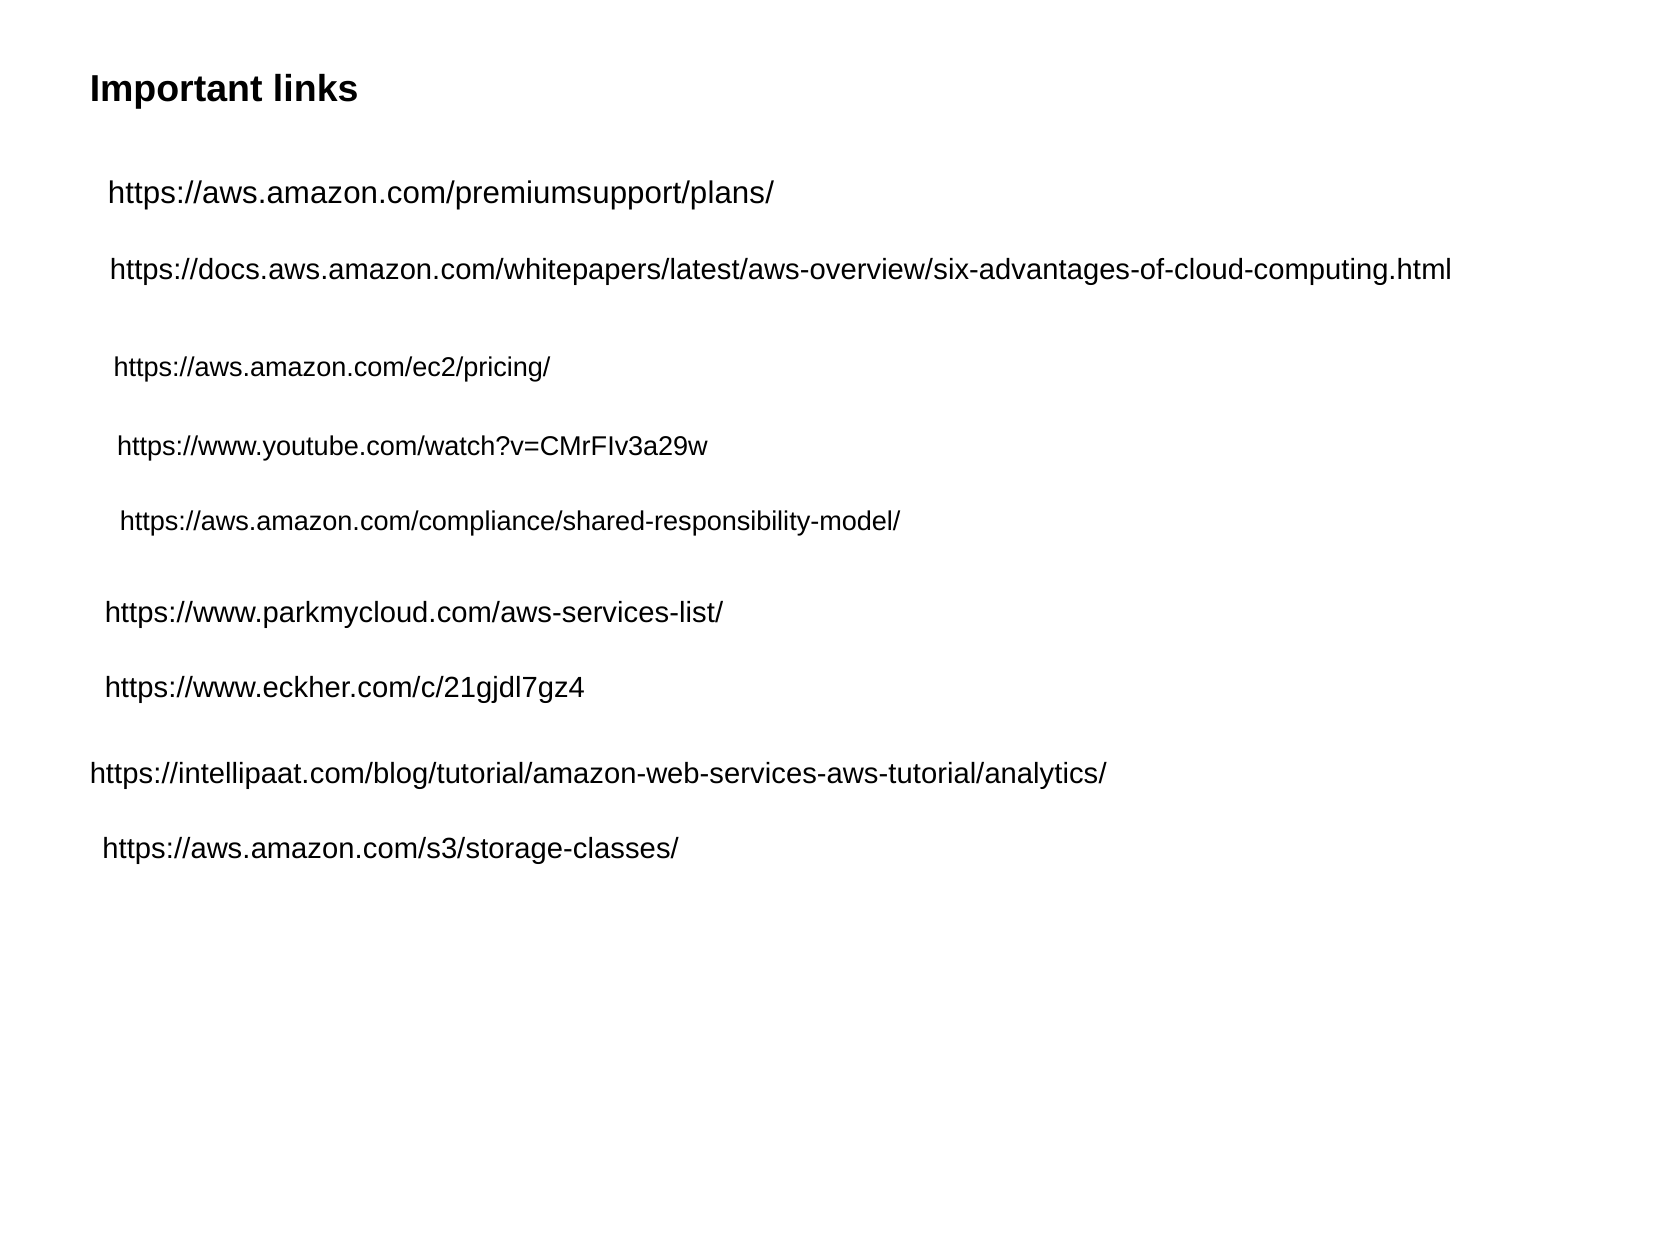

Important links
https://aws.amazon.com/premiumsupport/plans/
https://docs.aws.amazon.com/whitepapers/latest/aws-overview/six-advantages-of-cloud-computing.html
https://aws.amazon.com/ec2/pricing/
https://www.youtube.com/watch?v=CMrFIv3a29w
https://aws.amazon.com/compliance/shared-responsibility-model/
https://www.parkmycloud.com/aws-services-list/
https://www.eckher.com/c/21gjdl7gz4
https://intellipaat.com/blog/tutorial/amazon-web-services-aws-tutorial/analytics/
https://aws.amazon.com/s3/storage-classes/